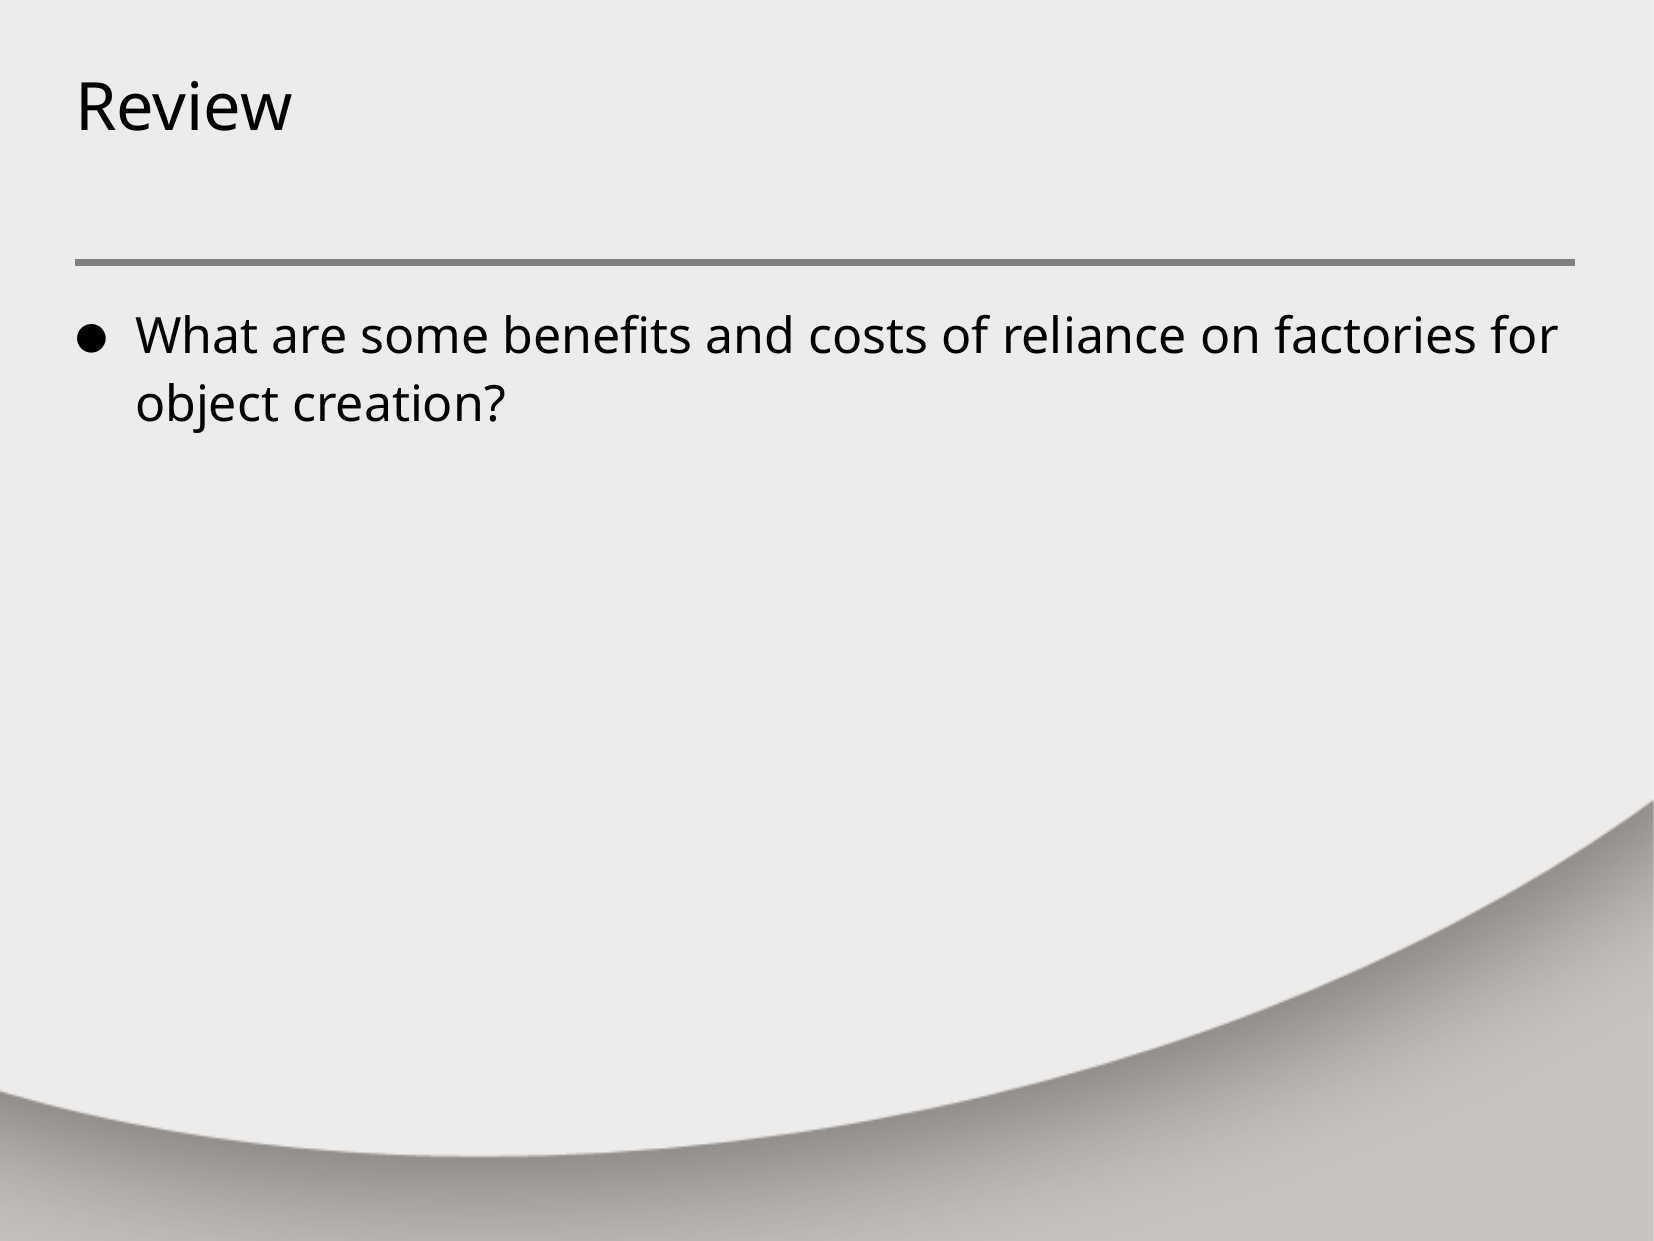

# Review
What are some benefits and costs of reliance on factories for object creation?